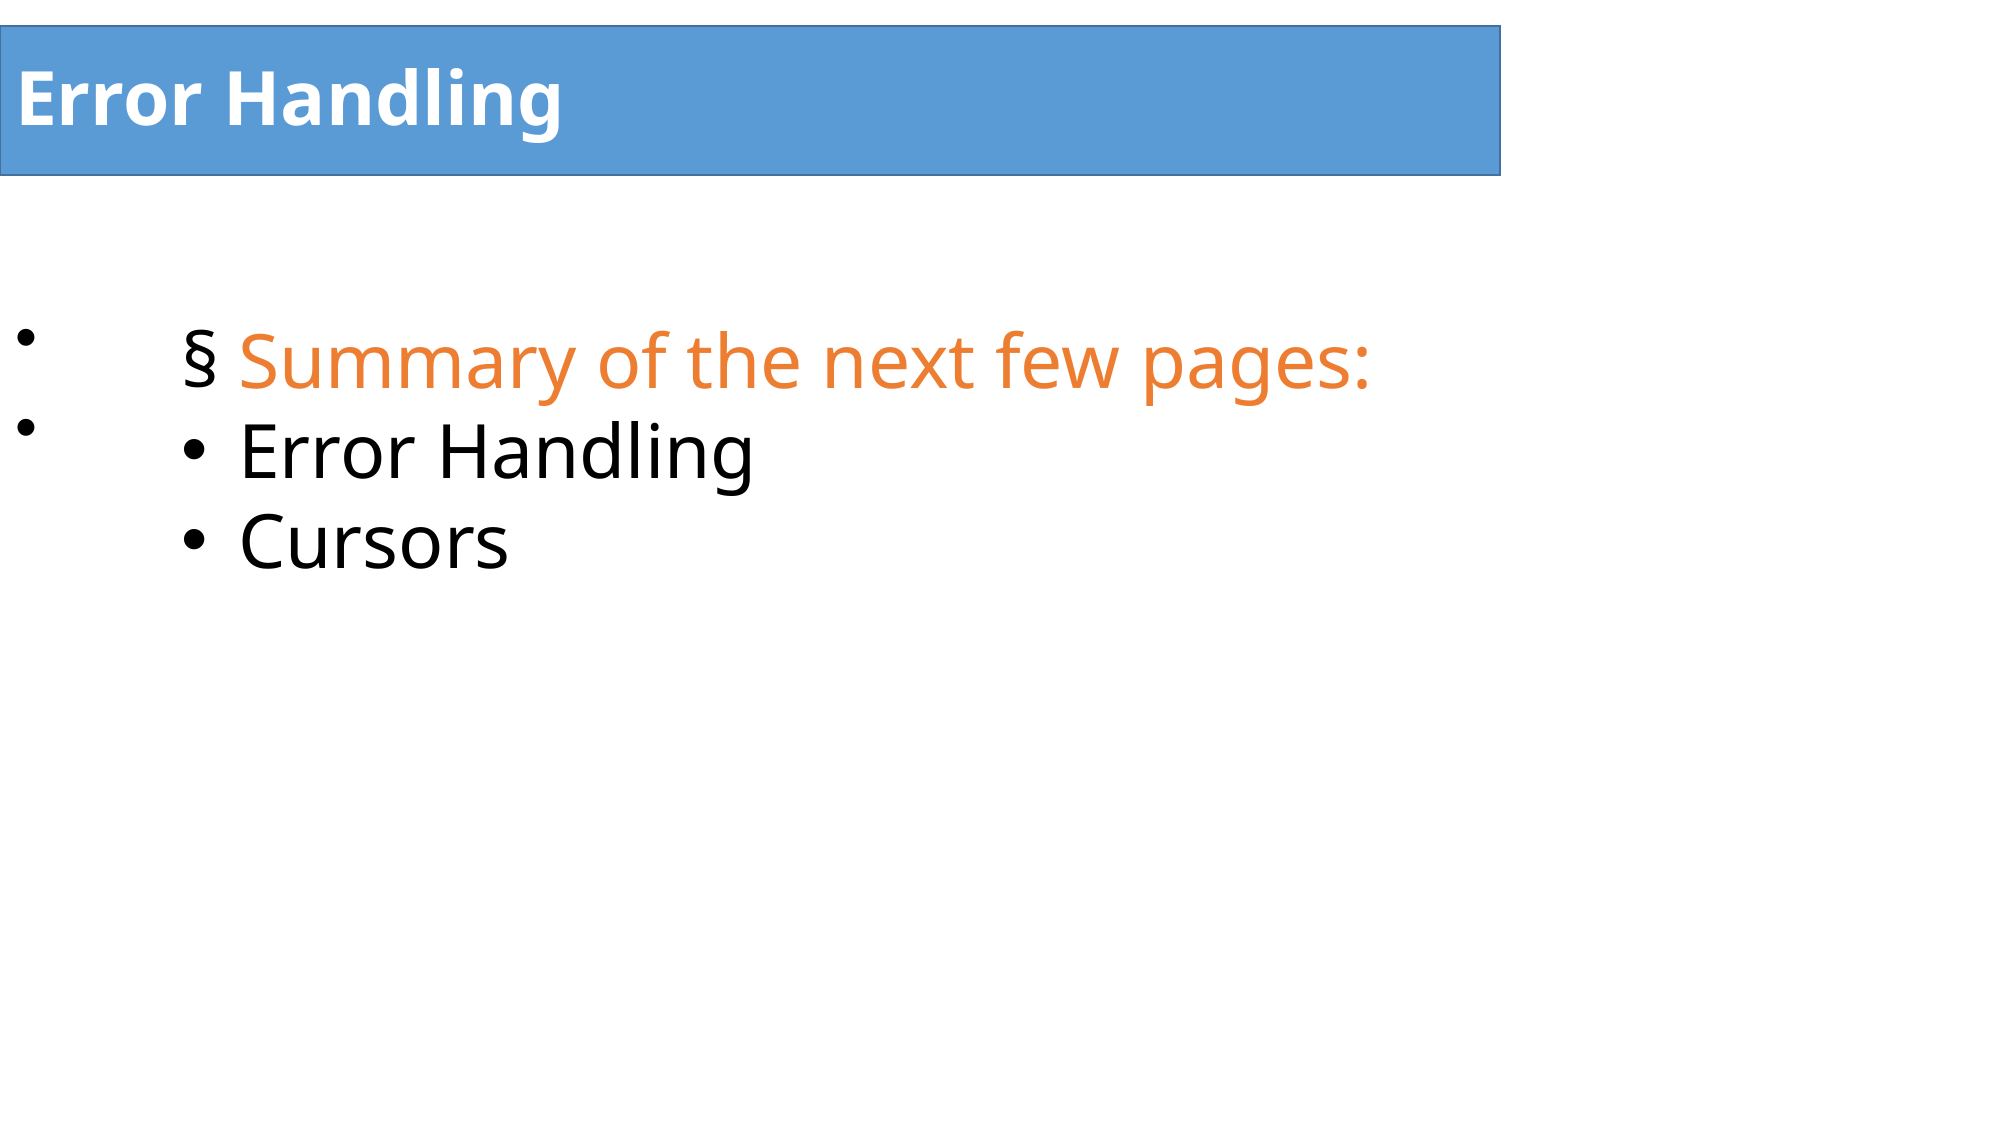

# Error Handling
Summary of the next few pages:
Error Handling
Cursors